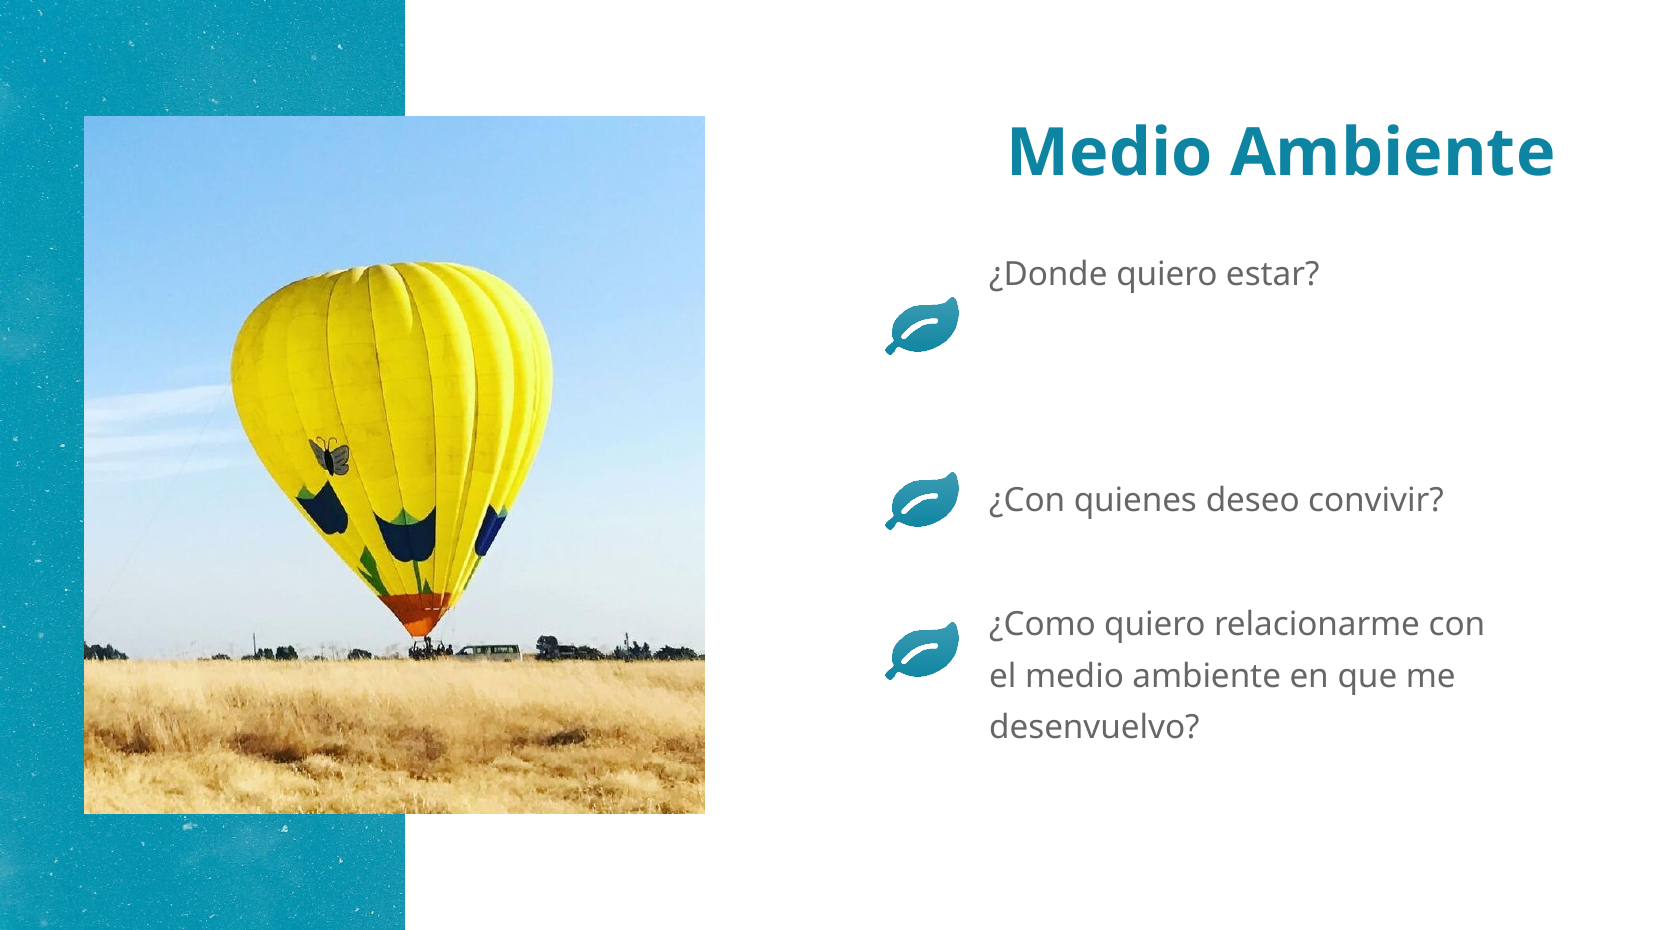

# Medio Ambiente
¿Donde quiero estar?
¿Con quienes deseo convivir?
¿Como quiero relacionarme con el medio ambiente en que me desenvuelvo?